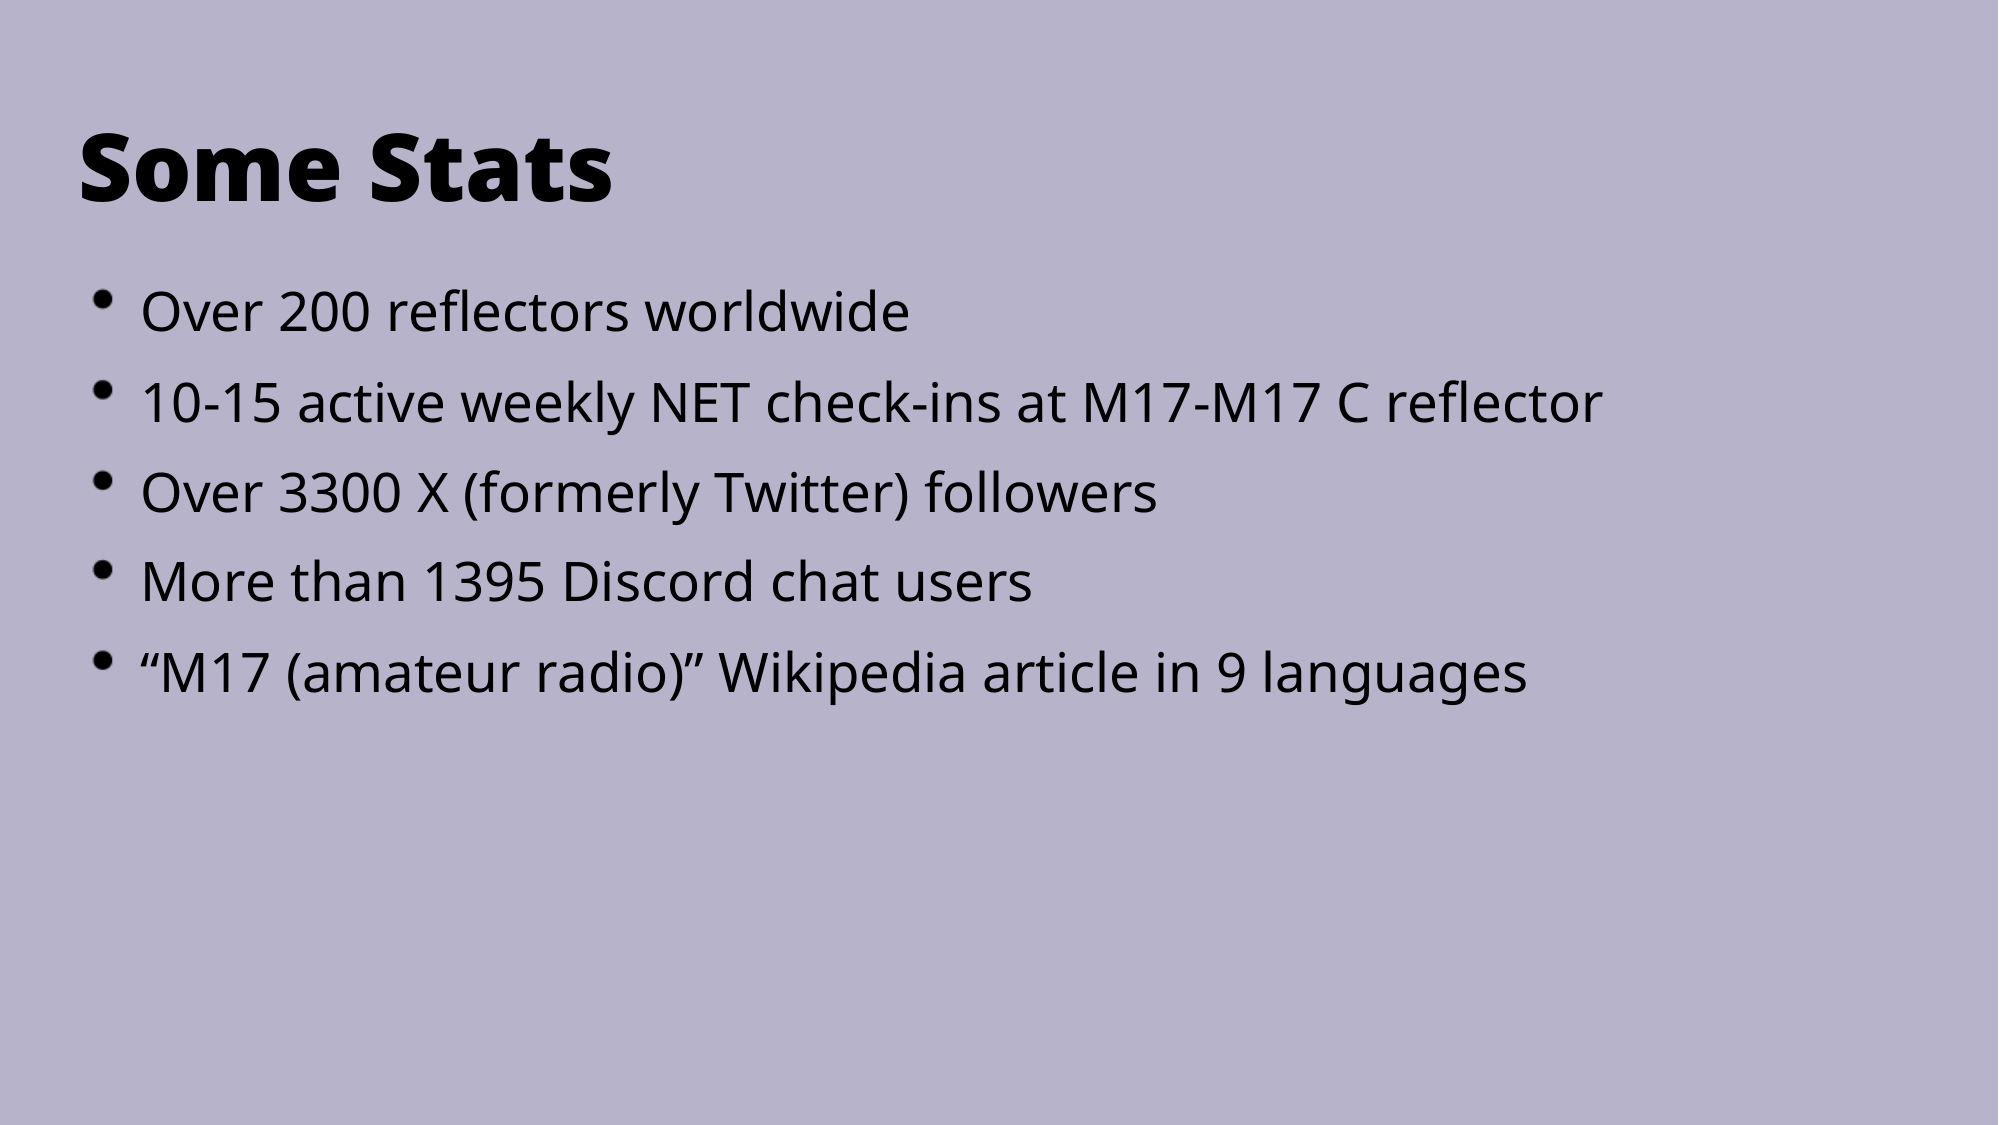

Some Stats
Over 200 reflectors worldwide
10-15 active weekly NET check-ins at M17-M17 C reflector
Over 3300 X (formerly Twitter) followers
More than 1395 Discord chat users
“M17 (amateur radio)” Wikipedia article in 9 languages